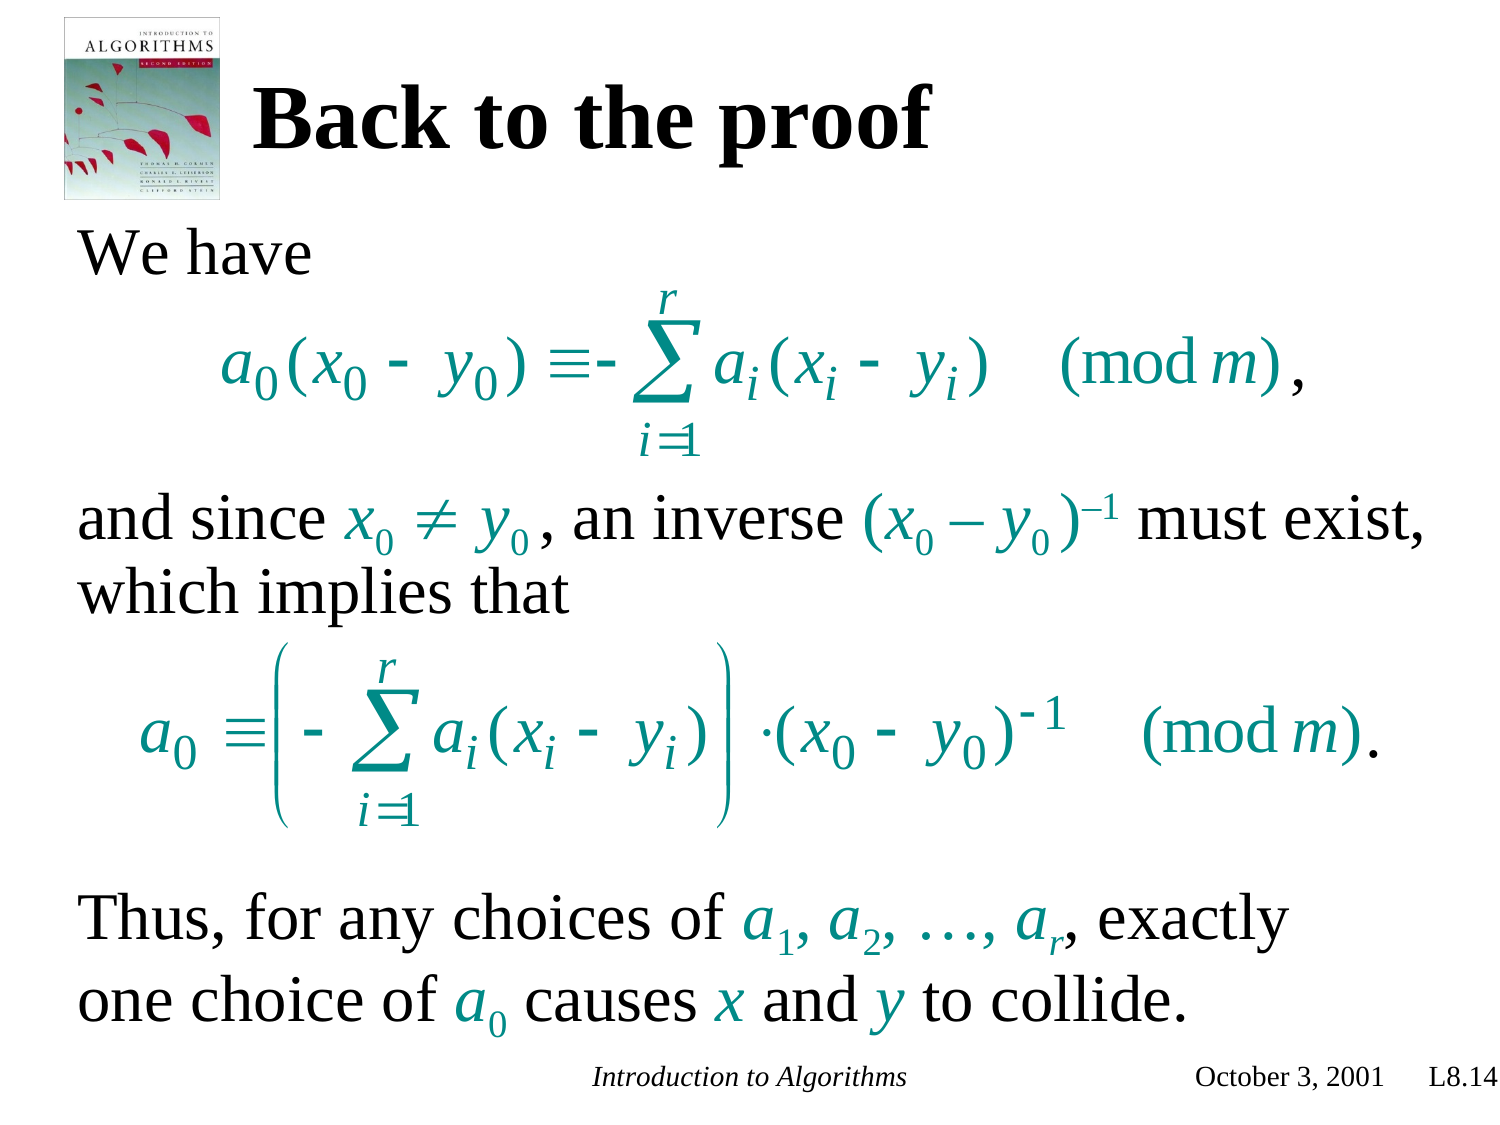

Back to the proof
We have
,
and since x0  y0 , an inverse (x0 – y0 )–1 must exist, which implies that
.
Thus, for any choices of a1, a2, …, ar, exactly one choice of a0 causes x and y to collide.
Introduction to Algorithms
October 3, 2001 L8.